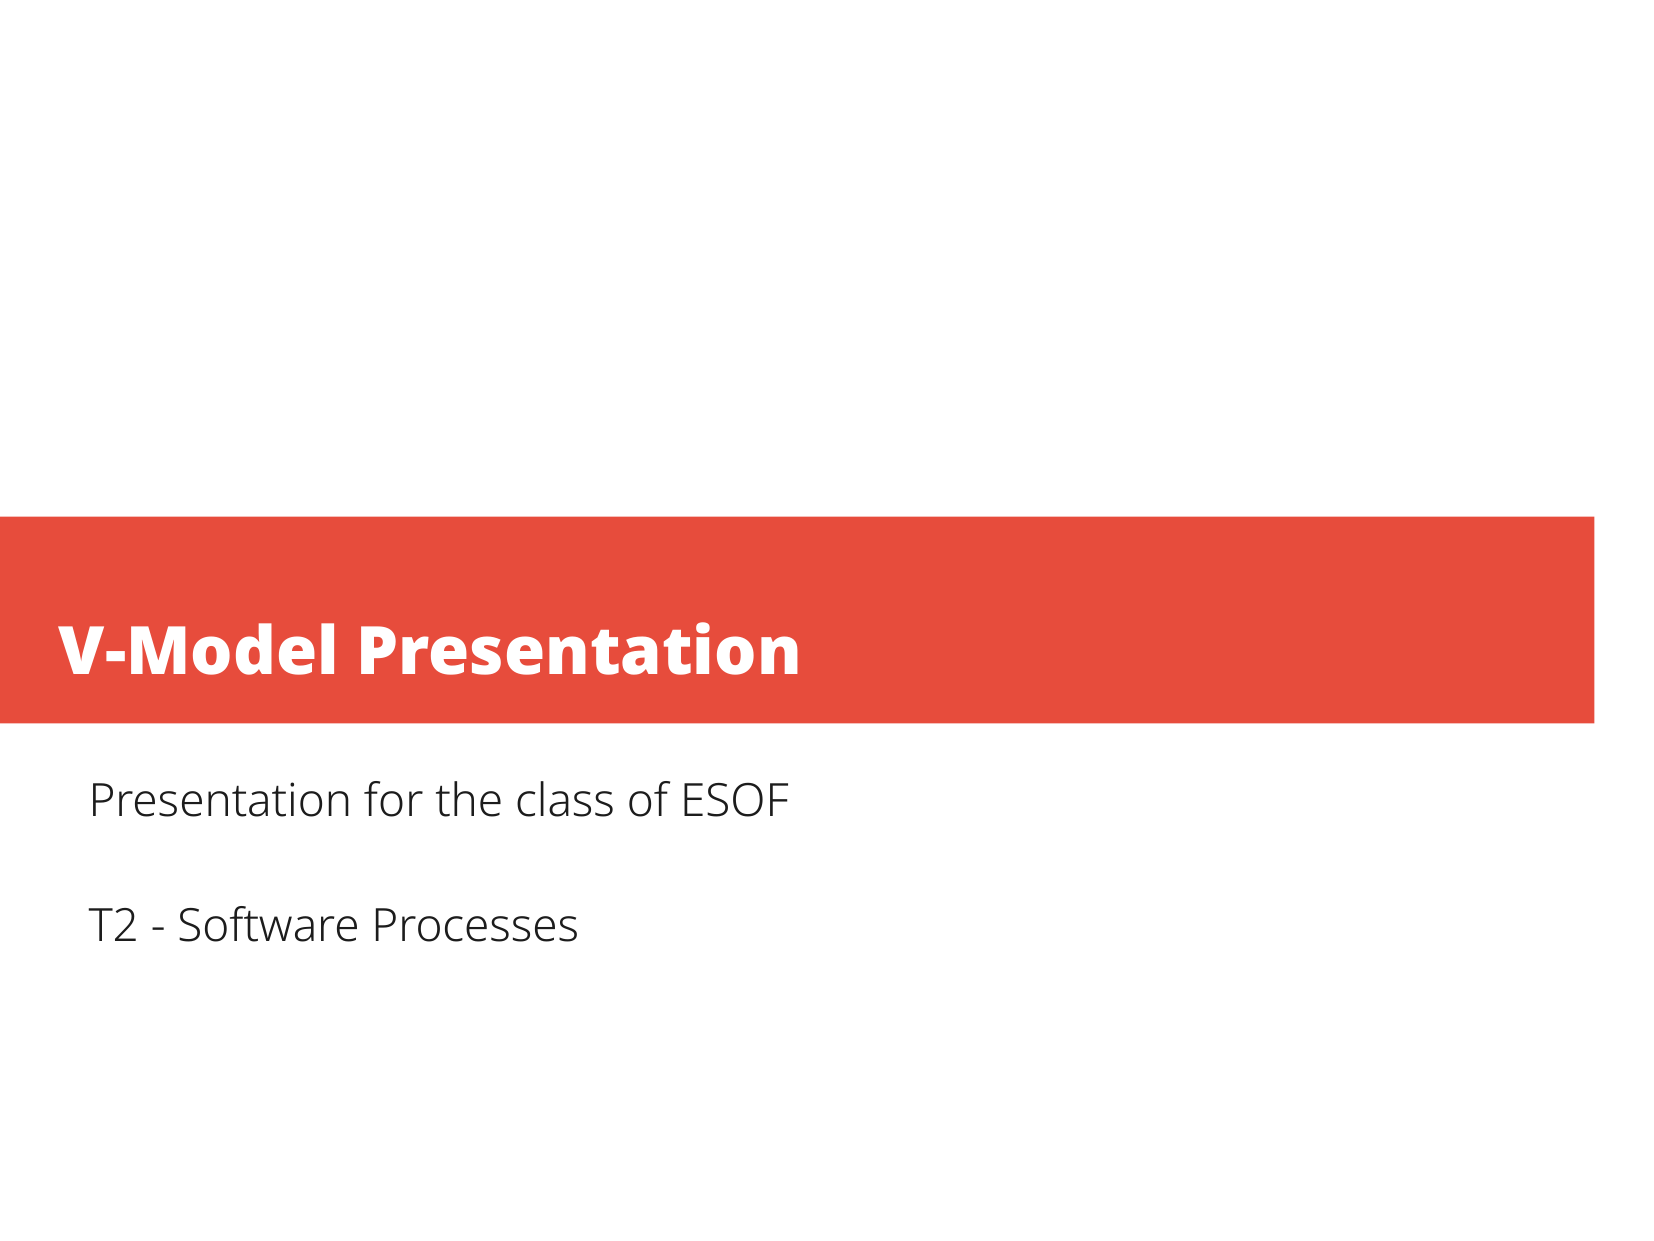

# V-Model Presentation
Presentation for the class of ESOF
T2 - Software Processes